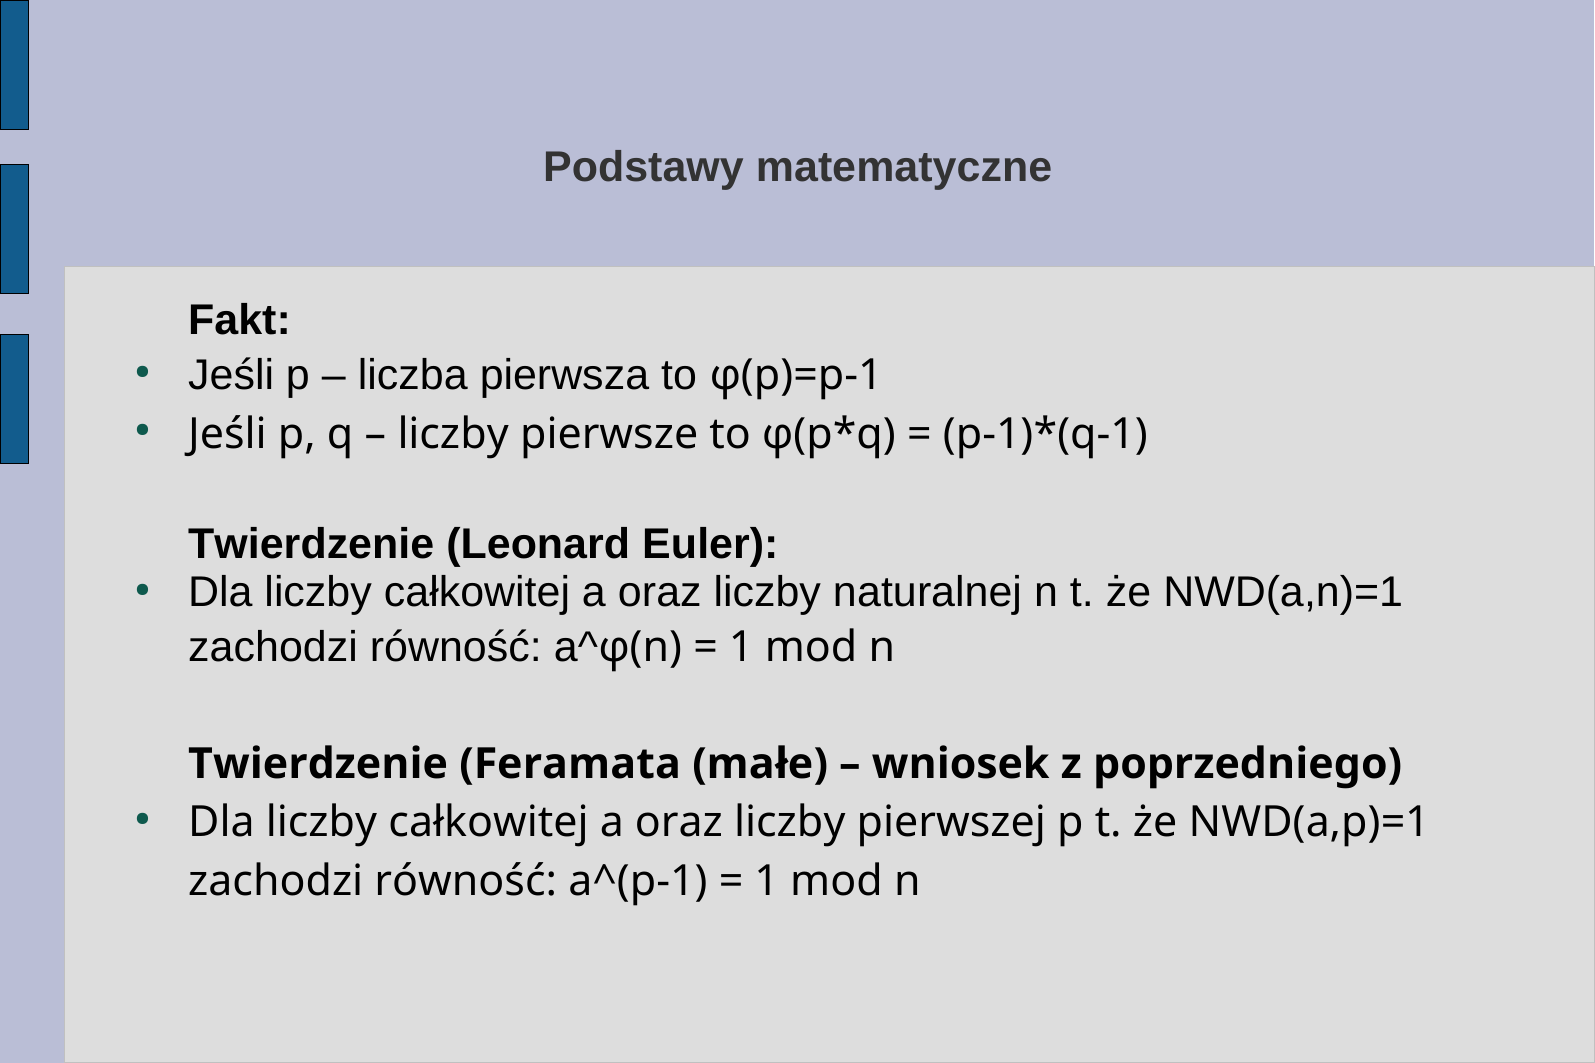

# Podstawy matematyczne
Fakt:
Jeśli p – liczba pierwsza to φ(p)=p-1
Jeśli p, q – liczby pierwsze to φ(p*q) = (p-1)*(q-1)
Twierdzenie (Leonard Euler):
Dla liczby całkowitej a oraz liczby naturalnej n t. że NWD(a,n)=1 zachodzi równość: a^φ(n) = 1 mod n
Twierdzenie (Feramata (małe) – wniosek z poprzedniego)
Dla liczby całkowitej a oraz liczby pierwszej p t. że NWD(a,p)=1 zachodzi równość: a^(p-1) = 1 mod n